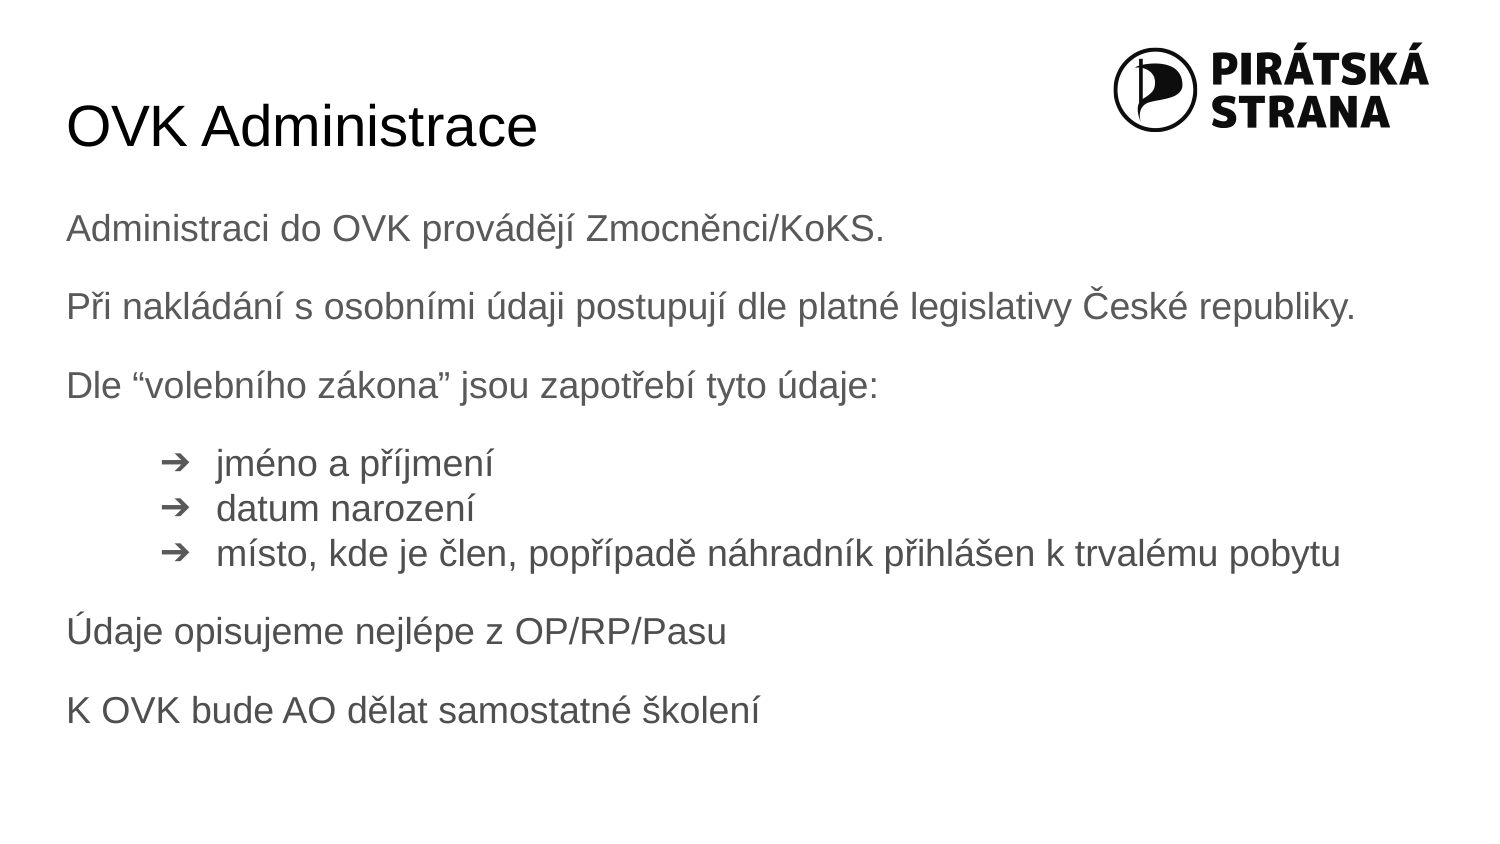

# OVK Administrace
Administraci do OVK provádějí Zmocněnci/KoKS.
Při nakládání s osobními údaji postupují dle platné legislativy České republiky.
Dle “volebního zákona” jsou zapotřebí tyto údaje:
jméno a příjmení
datum narození
místo, kde je člen, popřípadě náhradník přihlášen k trvalému pobytu
Údaje opisujeme nejlépe z OP/RP/Pasu
K OVK bude AO dělat samostatné školení